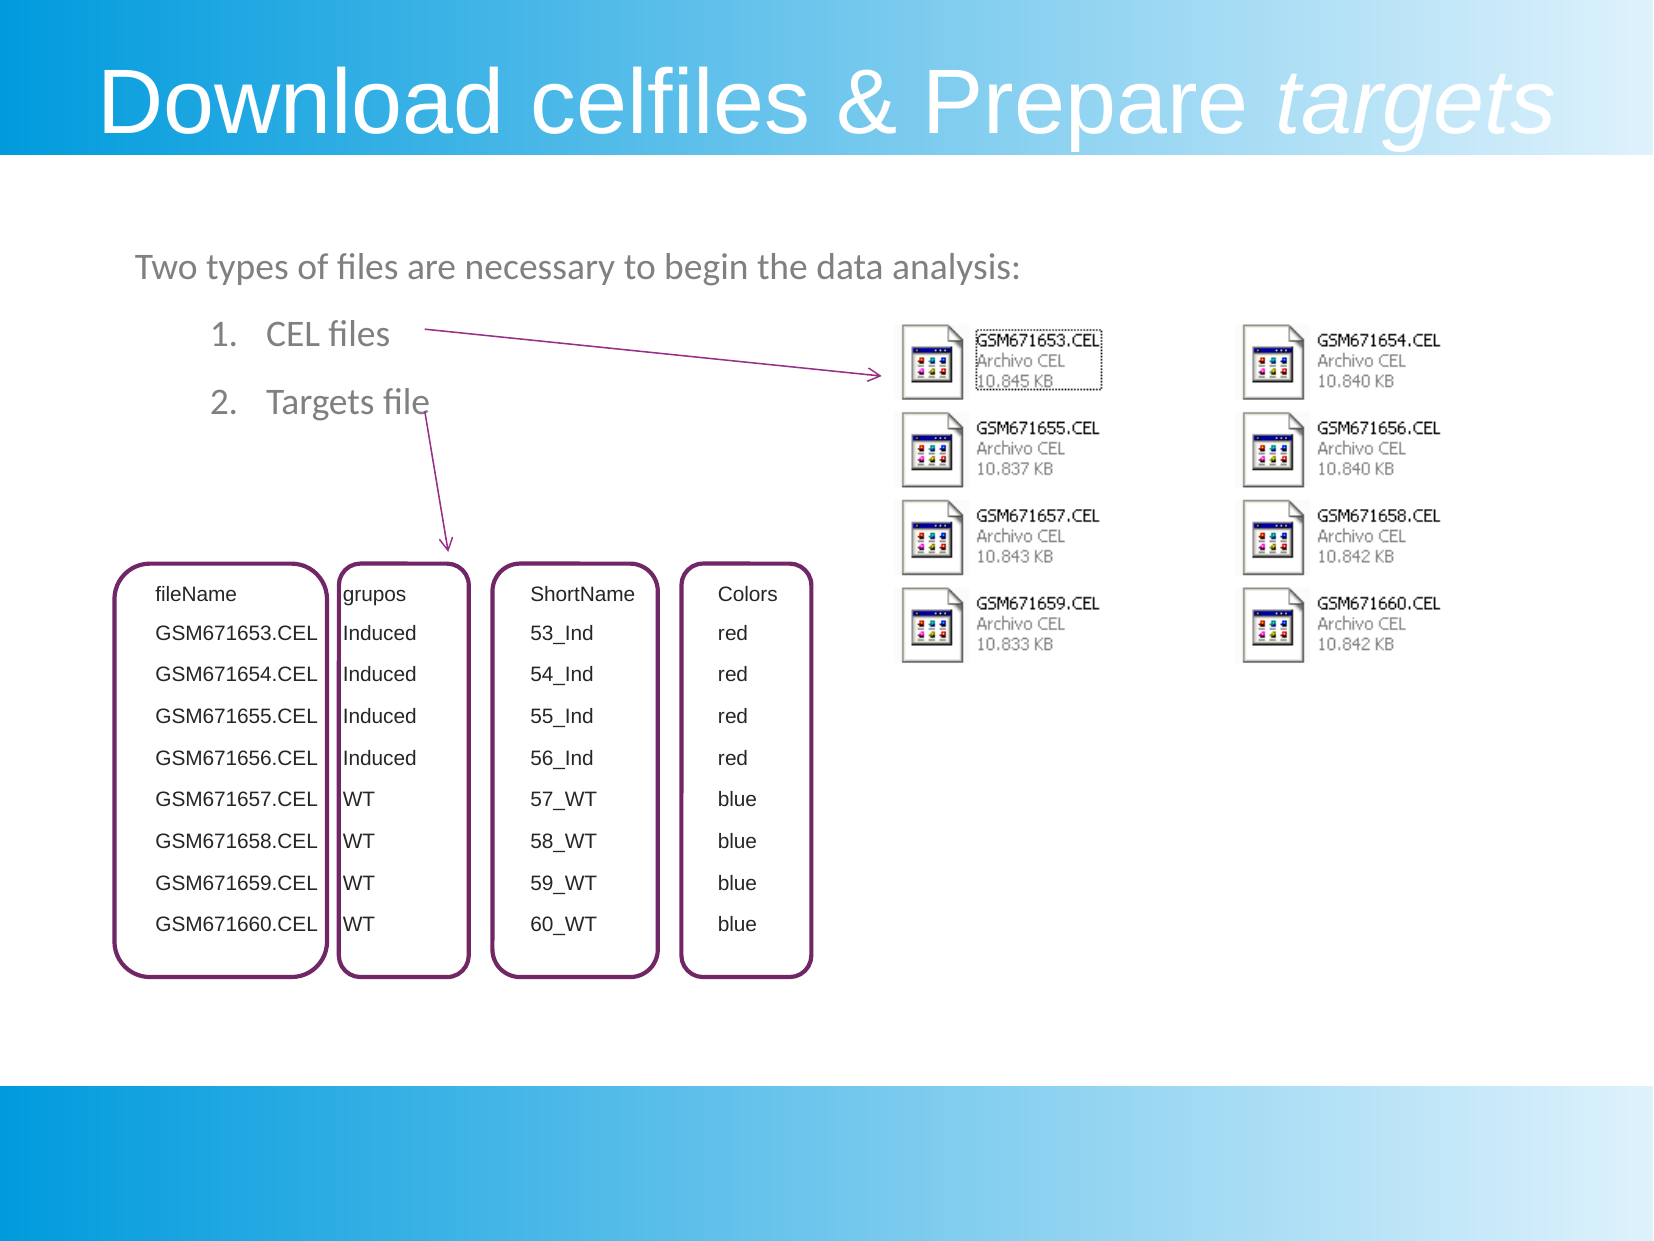

# Download celfiles & Prepare targets
Two types of files are necessary to begin the data analysis:
CEL files
Targets file
| fileName | grupos | ShortName | Colors |
| --- | --- | --- | --- |
| GSM671653.CEL | Induced | 53\_Ind | red |
| GSM671654.CEL | Induced | 54\_Ind | red |
| GSM671655.CEL | Induced | 55\_Ind | red |
| GSM671656.CEL | Induced | 56\_Ind | red |
| GSM671657.CEL | WT | 57\_WT | blue |
| GSM671658.CEL | WT | 58\_WT | blue |
| GSM671659.CEL | WT | 59\_WT | blue |
| GSM671660.CEL | WT | 60\_WT | blue |